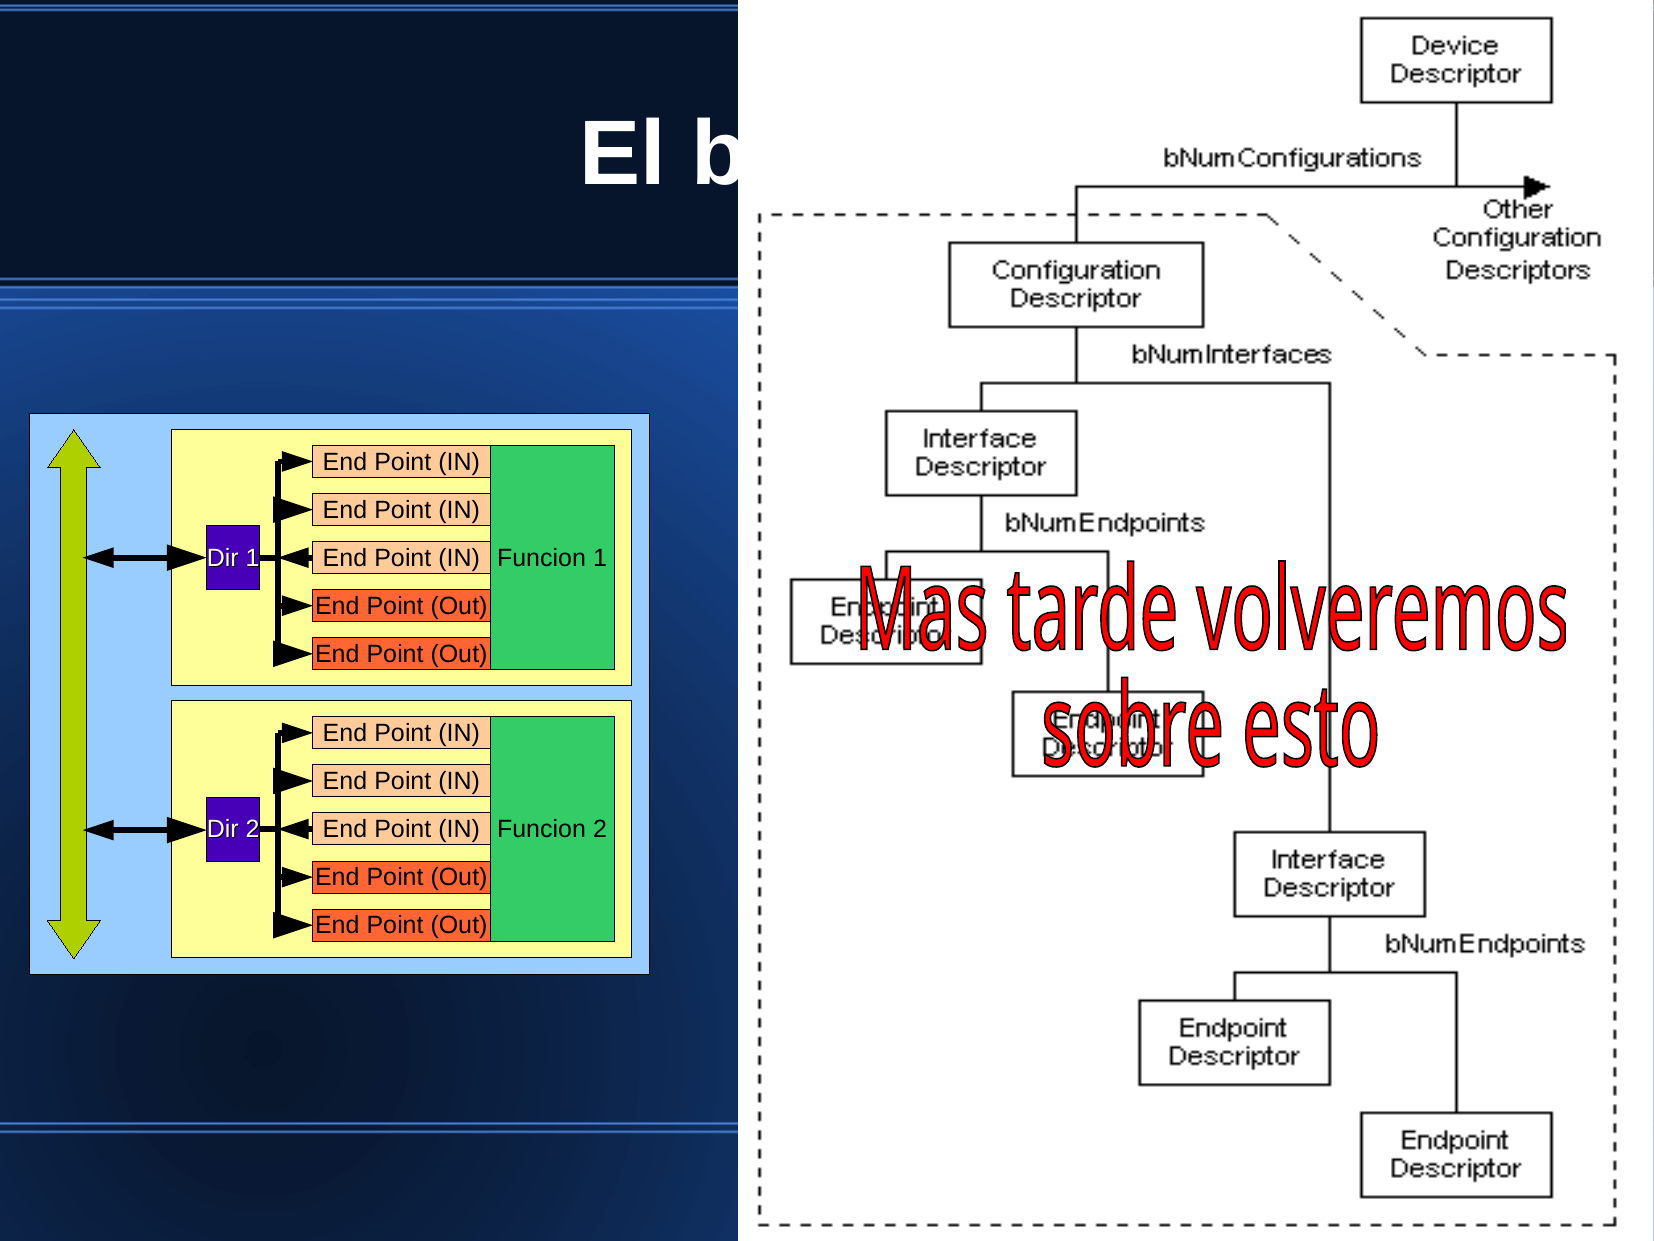

# El bus USB
End Point (IN)
Funcion 1
End Point (IN)
Dir 1
End Point (IN)
End Point (Out)
End Point (Out)
End Point (IN)
Funcion 2
End Point (IN)
Dir 2
End Point (IN)
End Point (Out)
End Point (Out)
Mas tarde volveremos
sobre esto